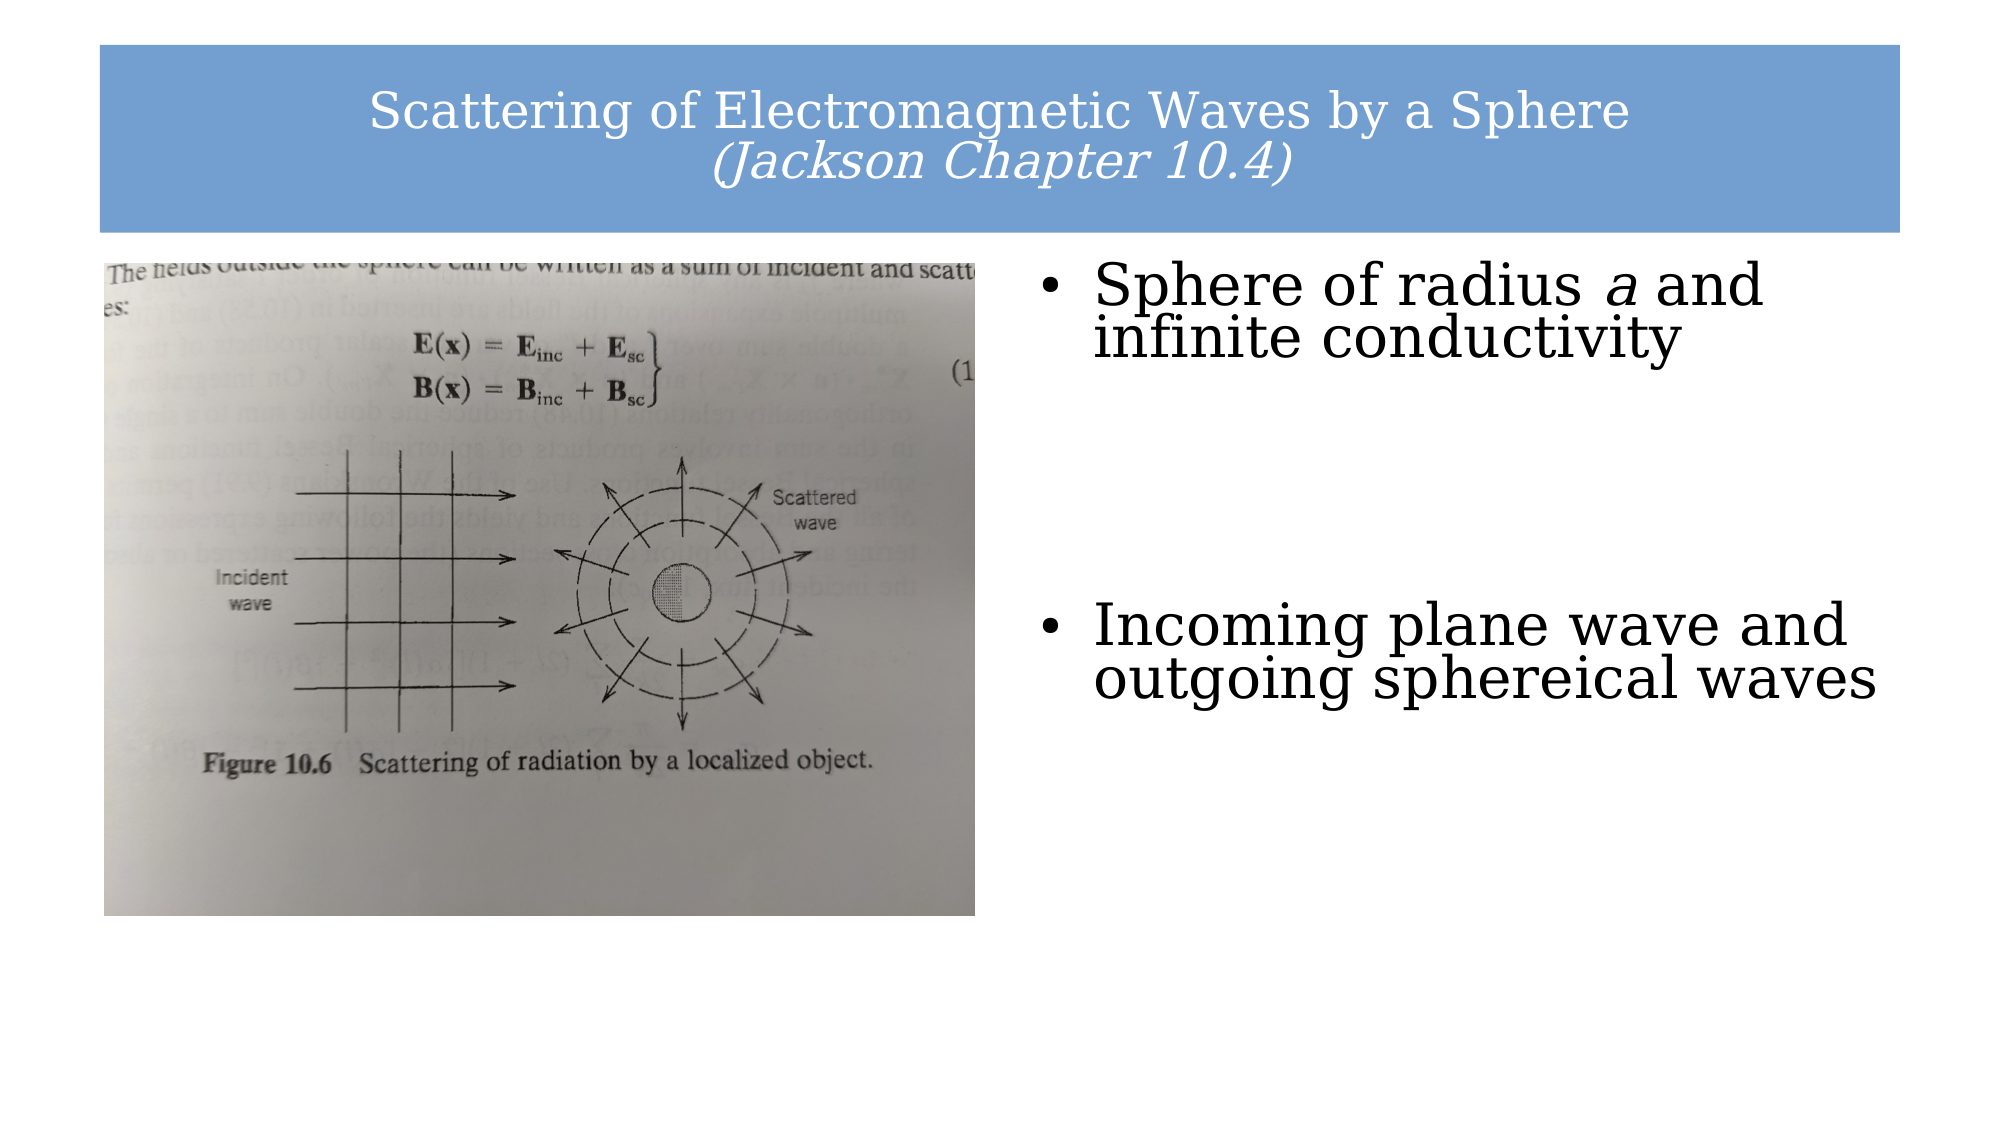

# Scattering of Electromagnetic Waves by a Sphere (Jackson Chapter 10.4)
Sphere of radius a and infinite conductivity
Incoming plane wave and outgoing sphereical waves